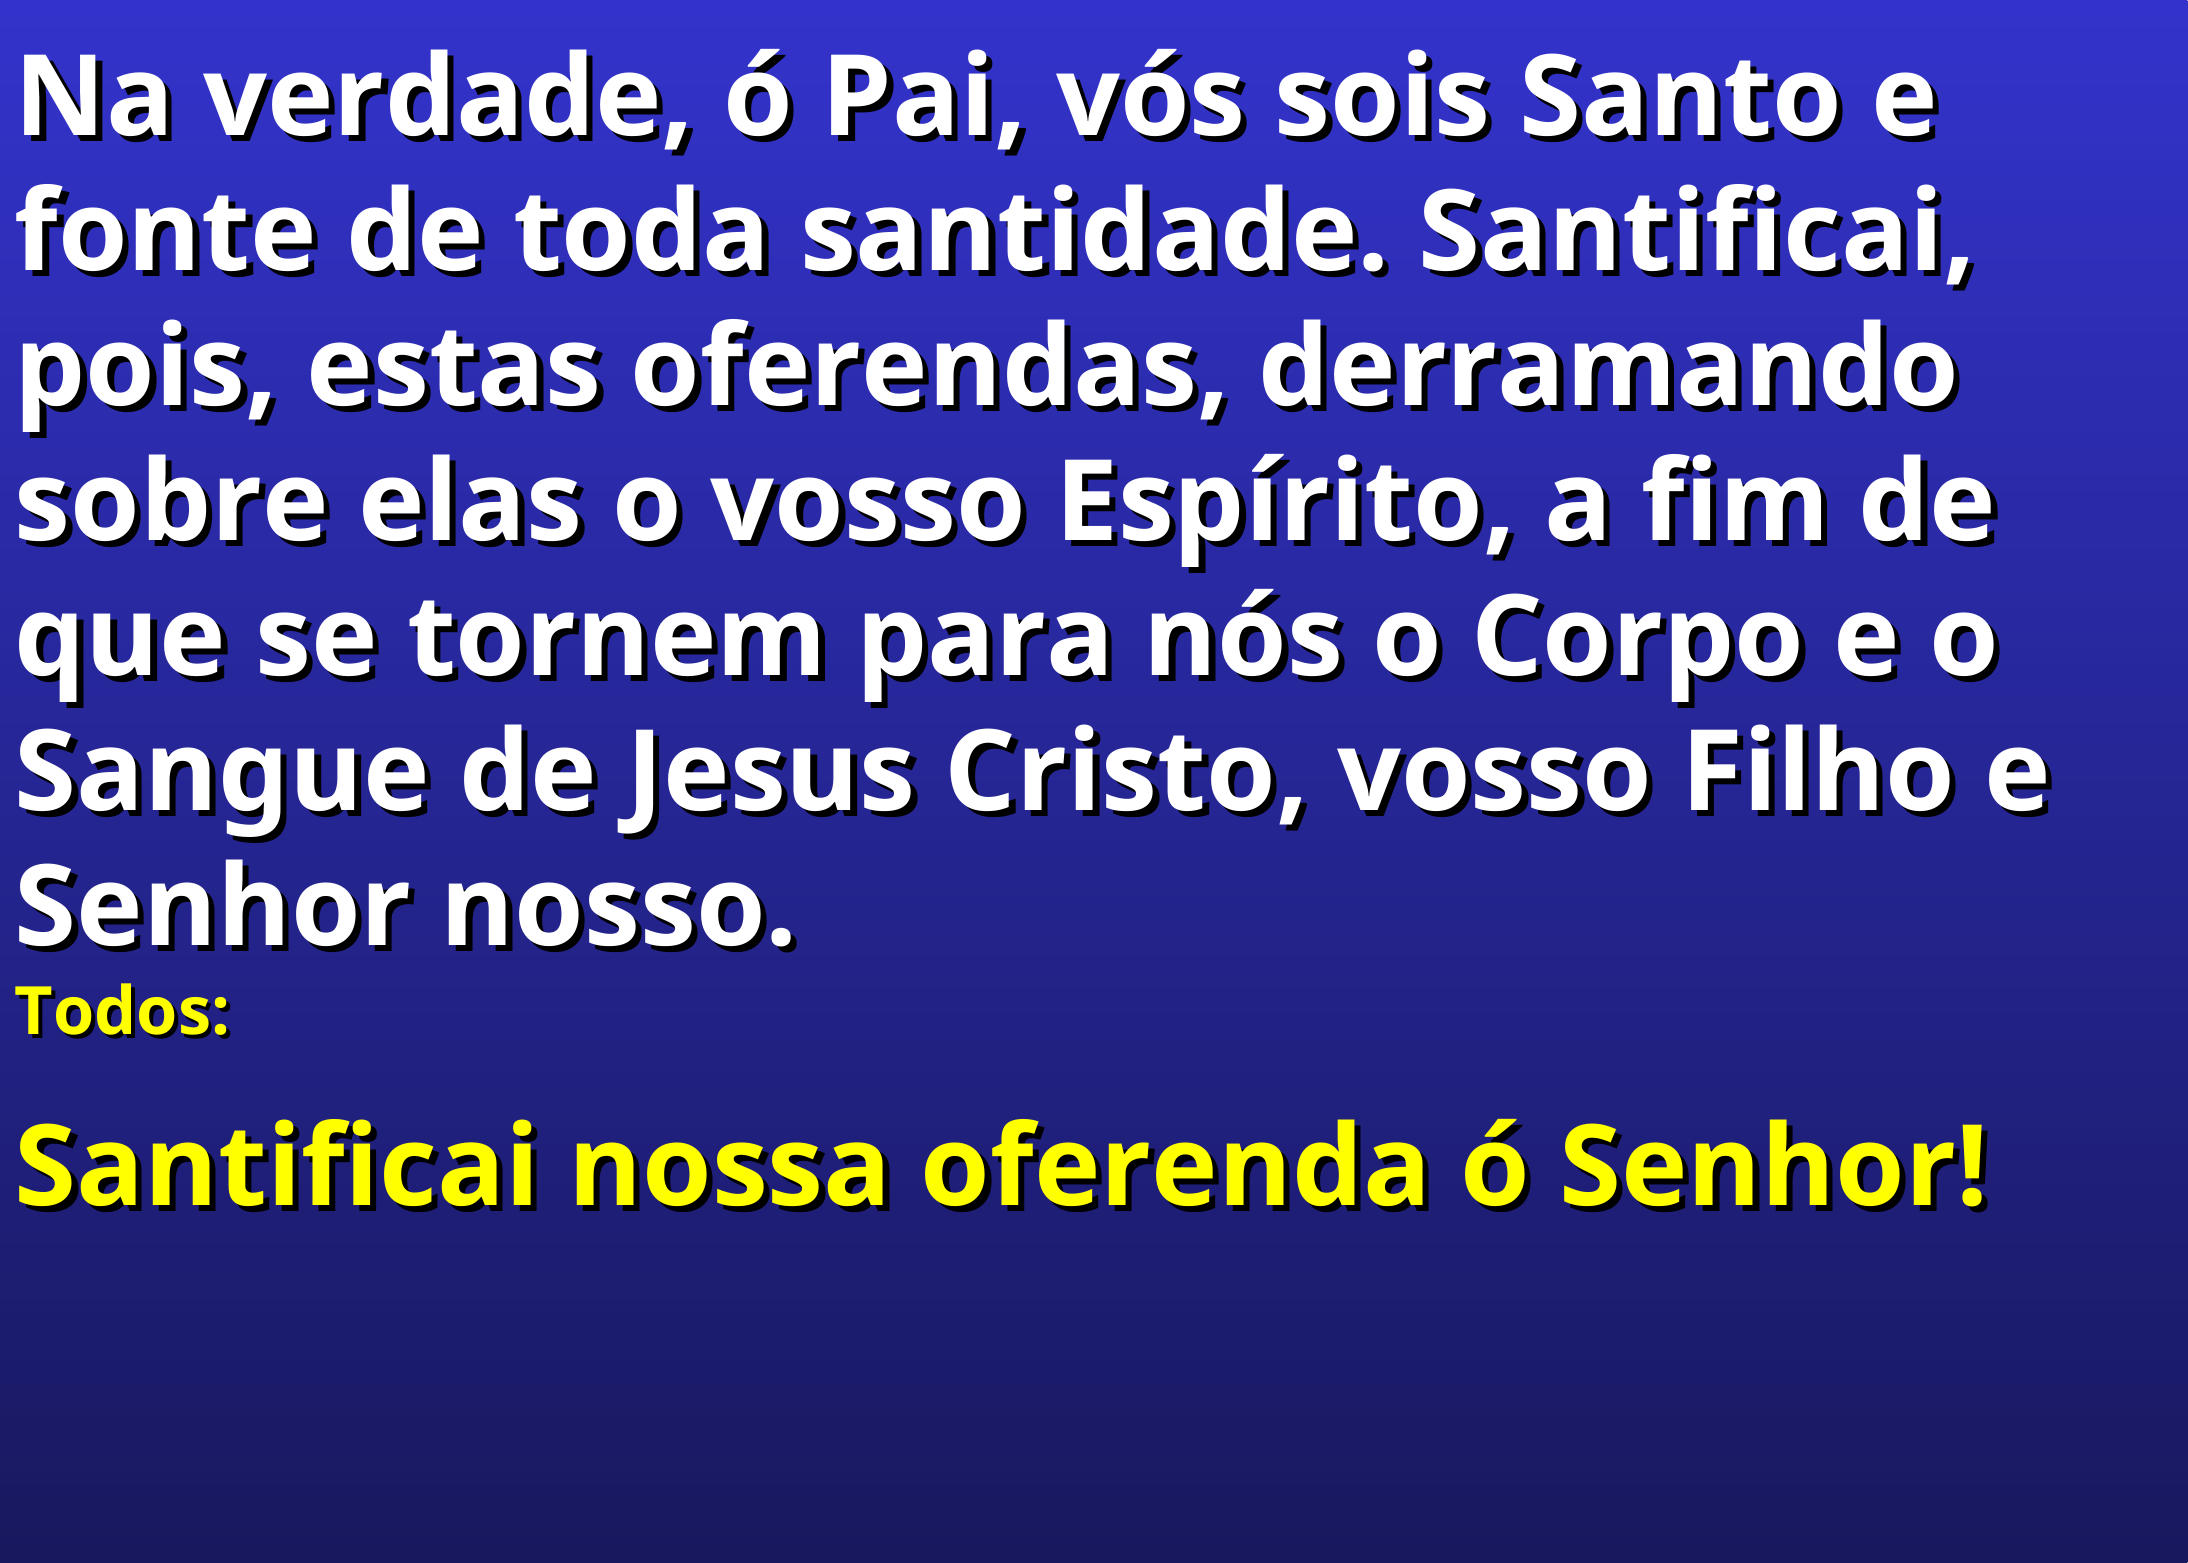

Na verdade, ó Pai, vós sois Santo e fonte de toda santidade. Santificai, pois, estas oferendas, derramando sobre elas o vosso Espírito, a fim de que se tornem para nós o Corpo e o Sangue de Jesus Cristo, vosso Filho e Senhor nosso.
Todos:
Santificai nossa oferenda ó Senhor!